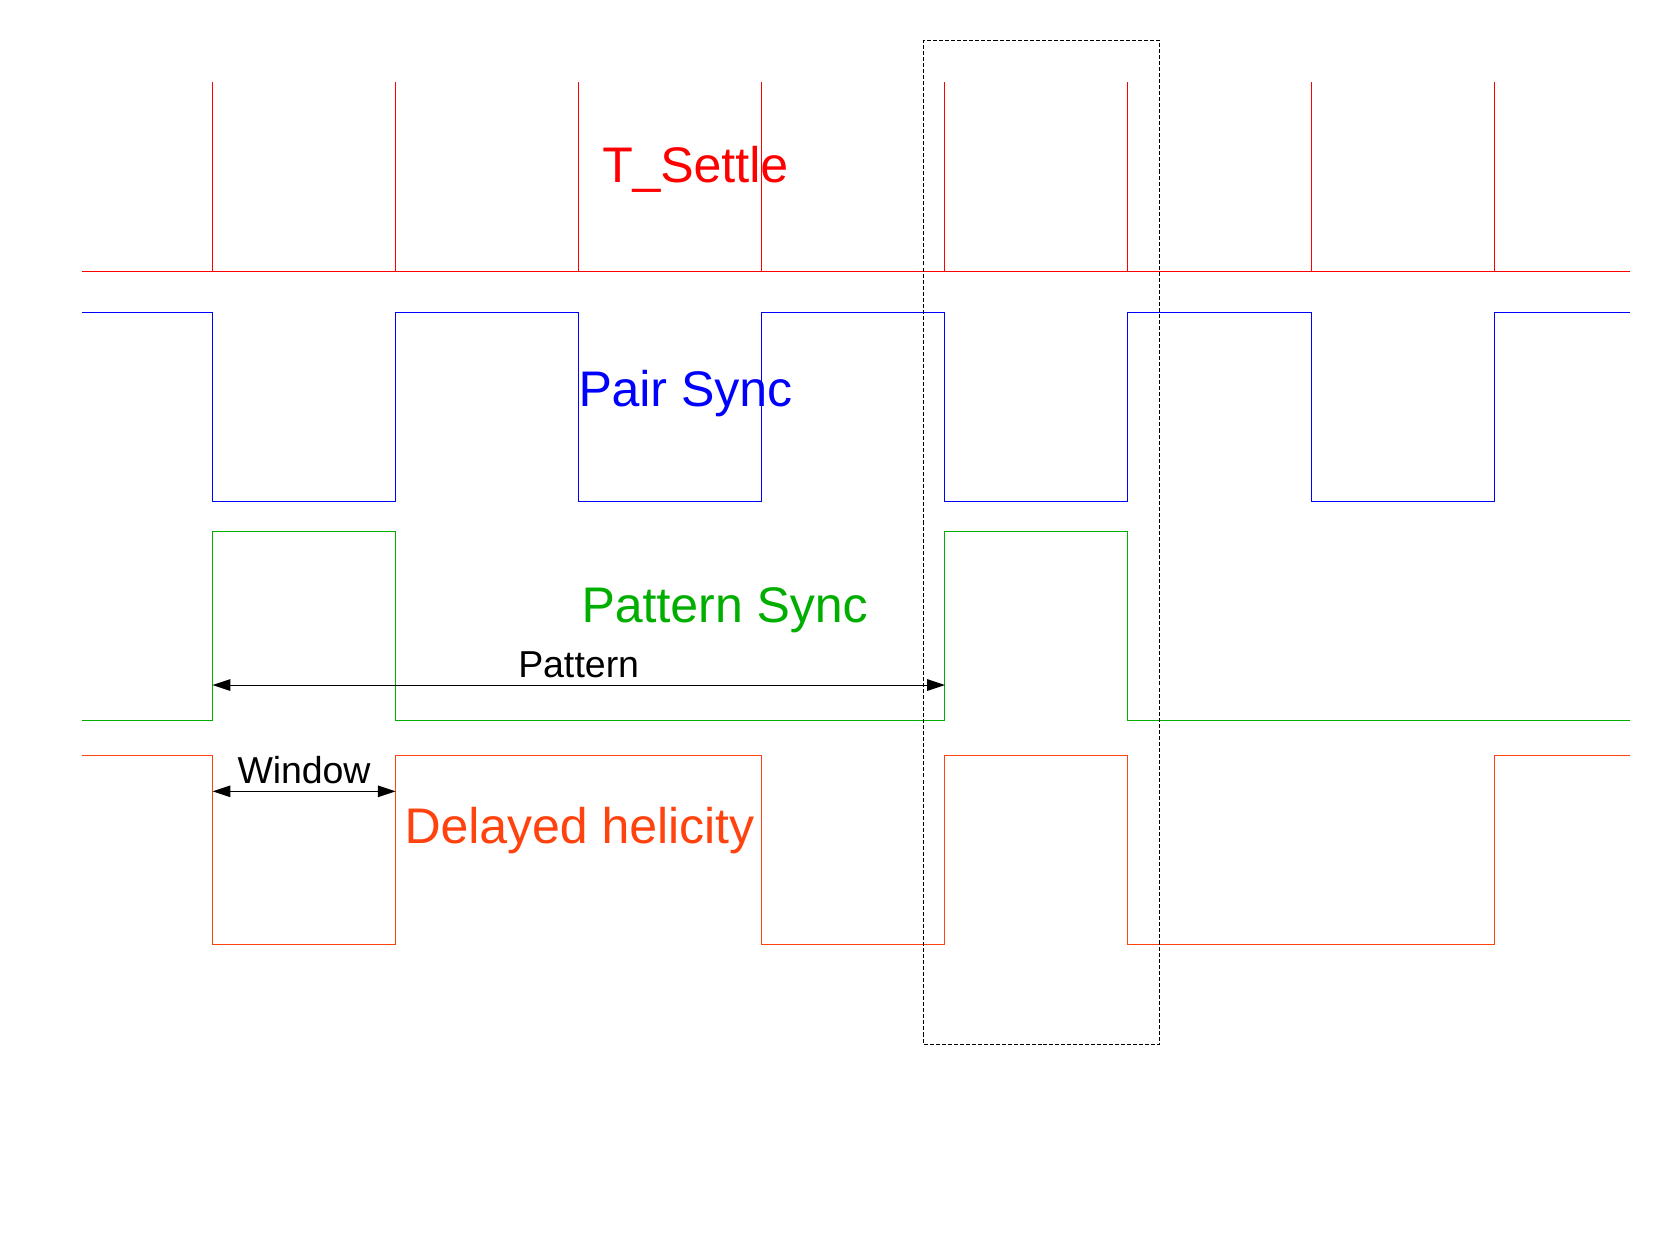

T_Settle
Pair Sync
Pattern Sync
Pattern
Window
Delayed helicity